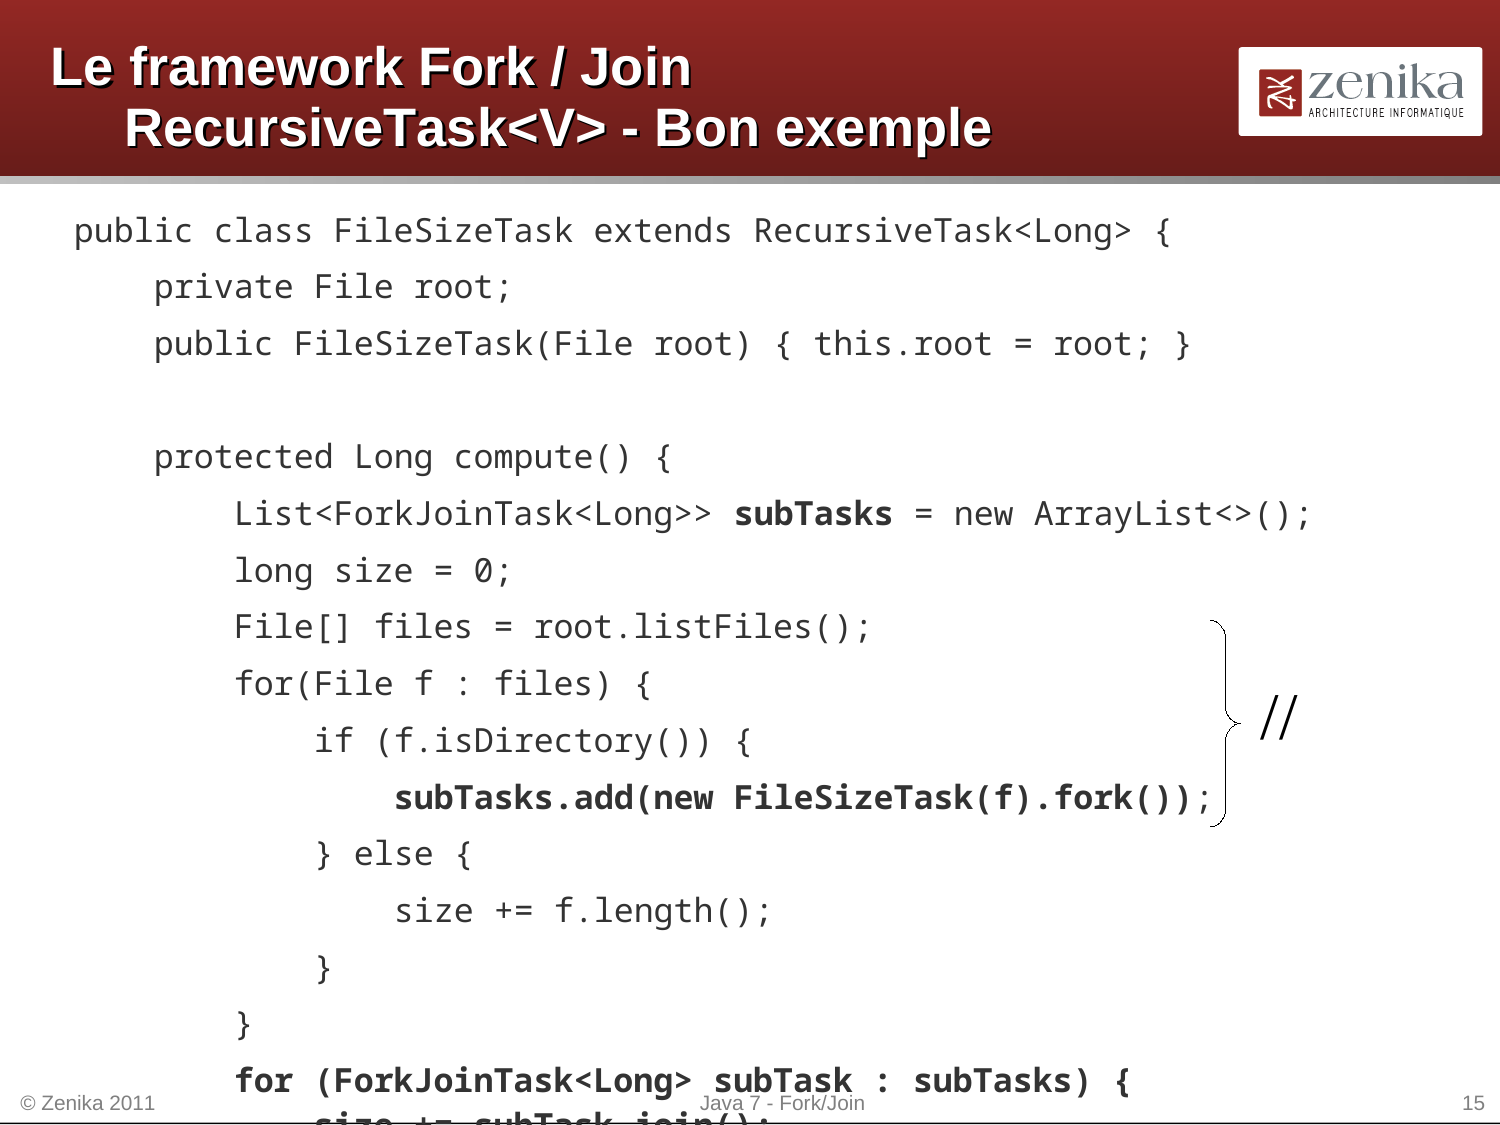

# Le framework Fork / Join RecursiveTask<V> - Bon exemple
public class FileSizeTask extends RecursiveTask<Long> {
 private File root;
 public FileSizeTask(File root) { this.root = root; }
 protected Long compute() {
 List<ForkJoinTask<Long>> subTasks = new ArrayList<>();
 long size = 0;
 File[] files = root.listFiles();
 for(File f : files) {
 if (f.isDirectory()) {
 subTasks.add(new FileSizeTask(f).fork());
 } else {
 size += f.length();
 }
 }
 for (ForkJoinTask<Long> subTask : subTasks) {
 size += subTask.join();
 }
 return size;
 }
}
//